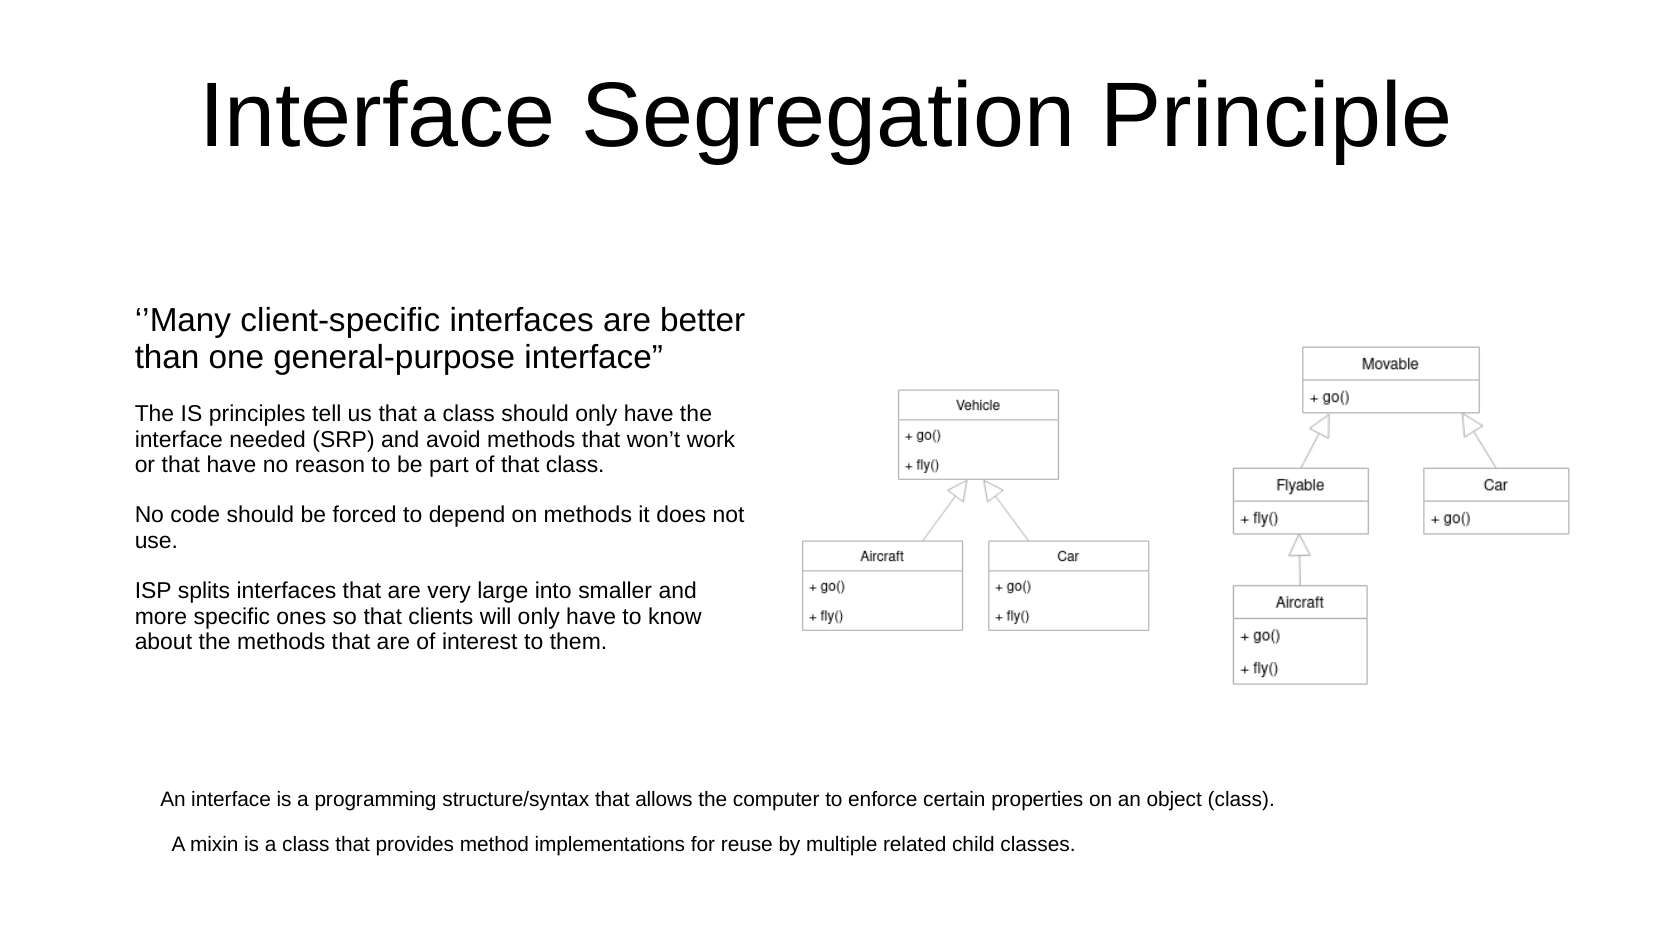

# Interface Segregation Principle
‘’Many client-specific interfaces are better than one general-purpose interface”
The IS principles tell us that a class should only have the interface needed (SRP) and avoid methods that won’t work or that have no reason to be part of that class.
No code should be forced to depend on methods it does not use.
ISP splits interfaces that are very large into smaller and more specific ones so that clients will only have to know about the methods that are of interest to them.
An interface is a programming structure/syntax that allows the computer to enforce certain properties on an object (class).
A mixin is a class that provides method implementations for reuse by multiple related child classes.